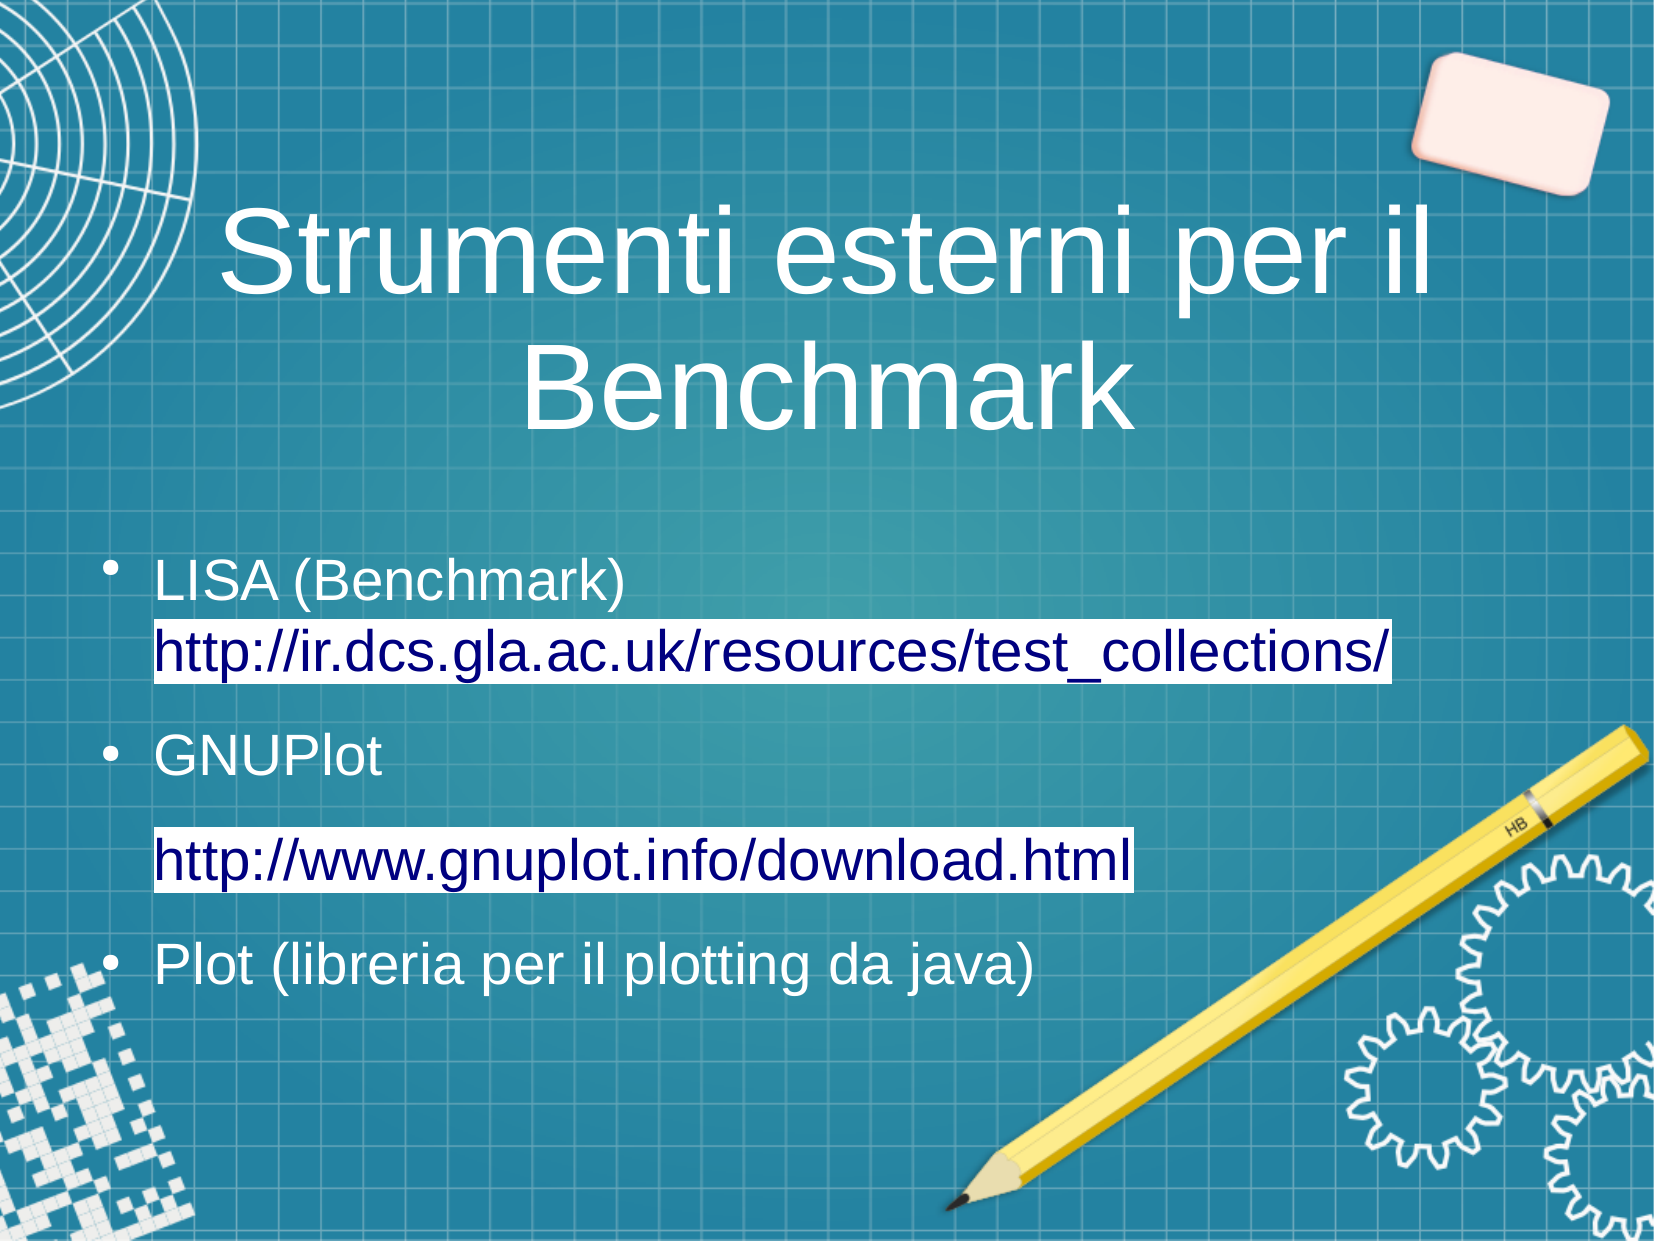

# Strumenti esterni per il Benchmark
LISA (Benchmark) http://ir.dcs.gla.ac.uk/resources/test_collections/
GNUPlot
http://www.gnuplot.info/download.html
Plot (libreria per il plotting da java)